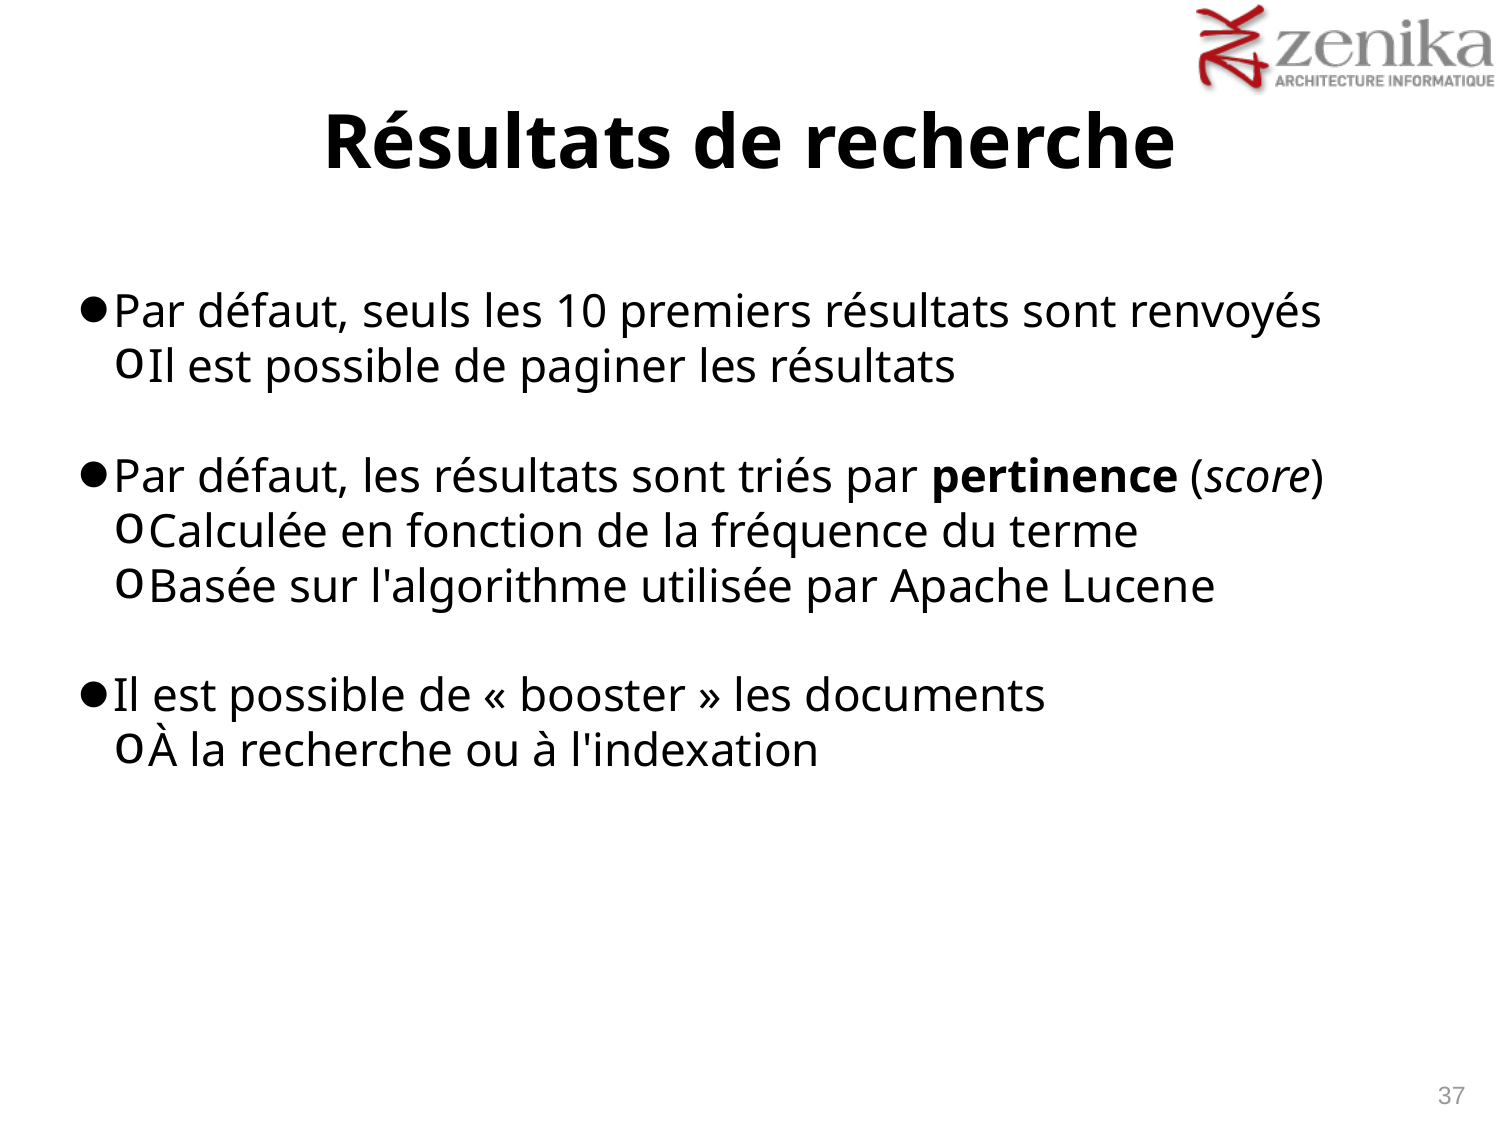

Résultats de recherche
Par défaut, seuls les 10 premiers résultats sont renvoyés
Il est possible de paginer les résultats
Par défaut, les résultats sont triés par pertinence (score)
Calculée en fonction de la fréquence du terme
Basée sur l'algorithme utilisée par Apache Lucene
Il est possible de « booster » les documents
À la recherche ou à l'indexation